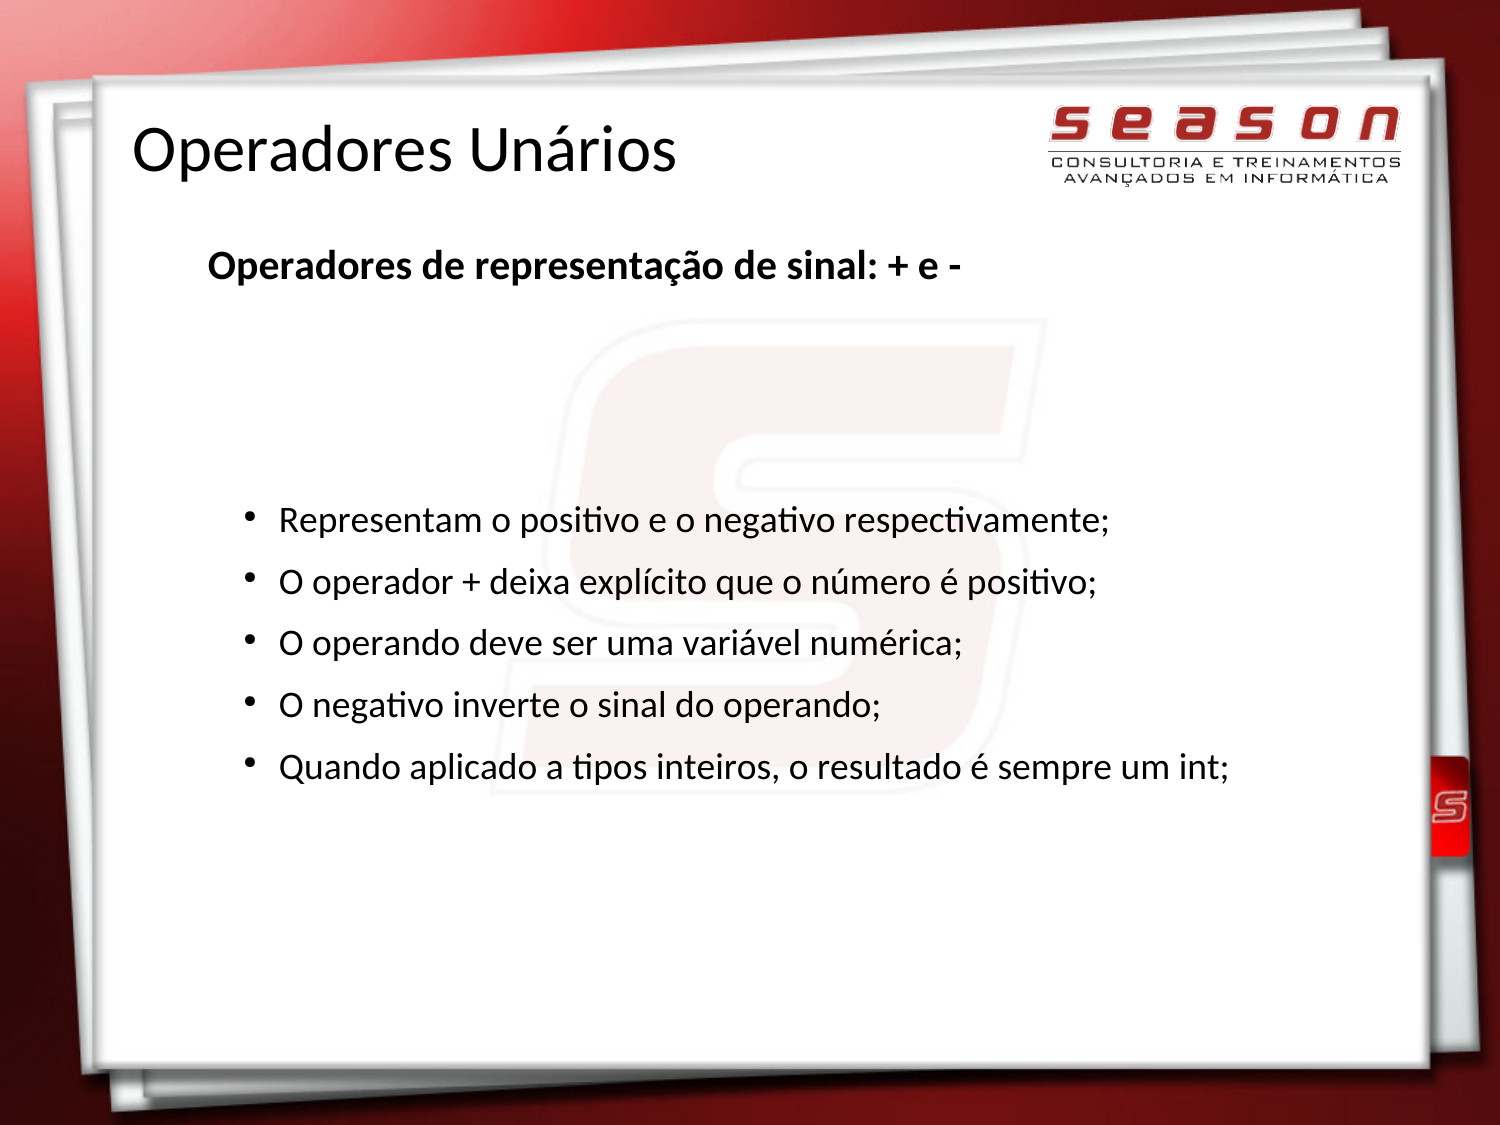

# Operadores Unários
Operadores de representação de sinal: + e -
Representam o positivo e o negativo respectivamente;
O operador + deixa explícito que o número é positivo;
O operando deve ser uma variável numérica;
O negativo inverte o sinal do operando;
Quando aplicado a tipos inteiros, o resultado é sempre um int;